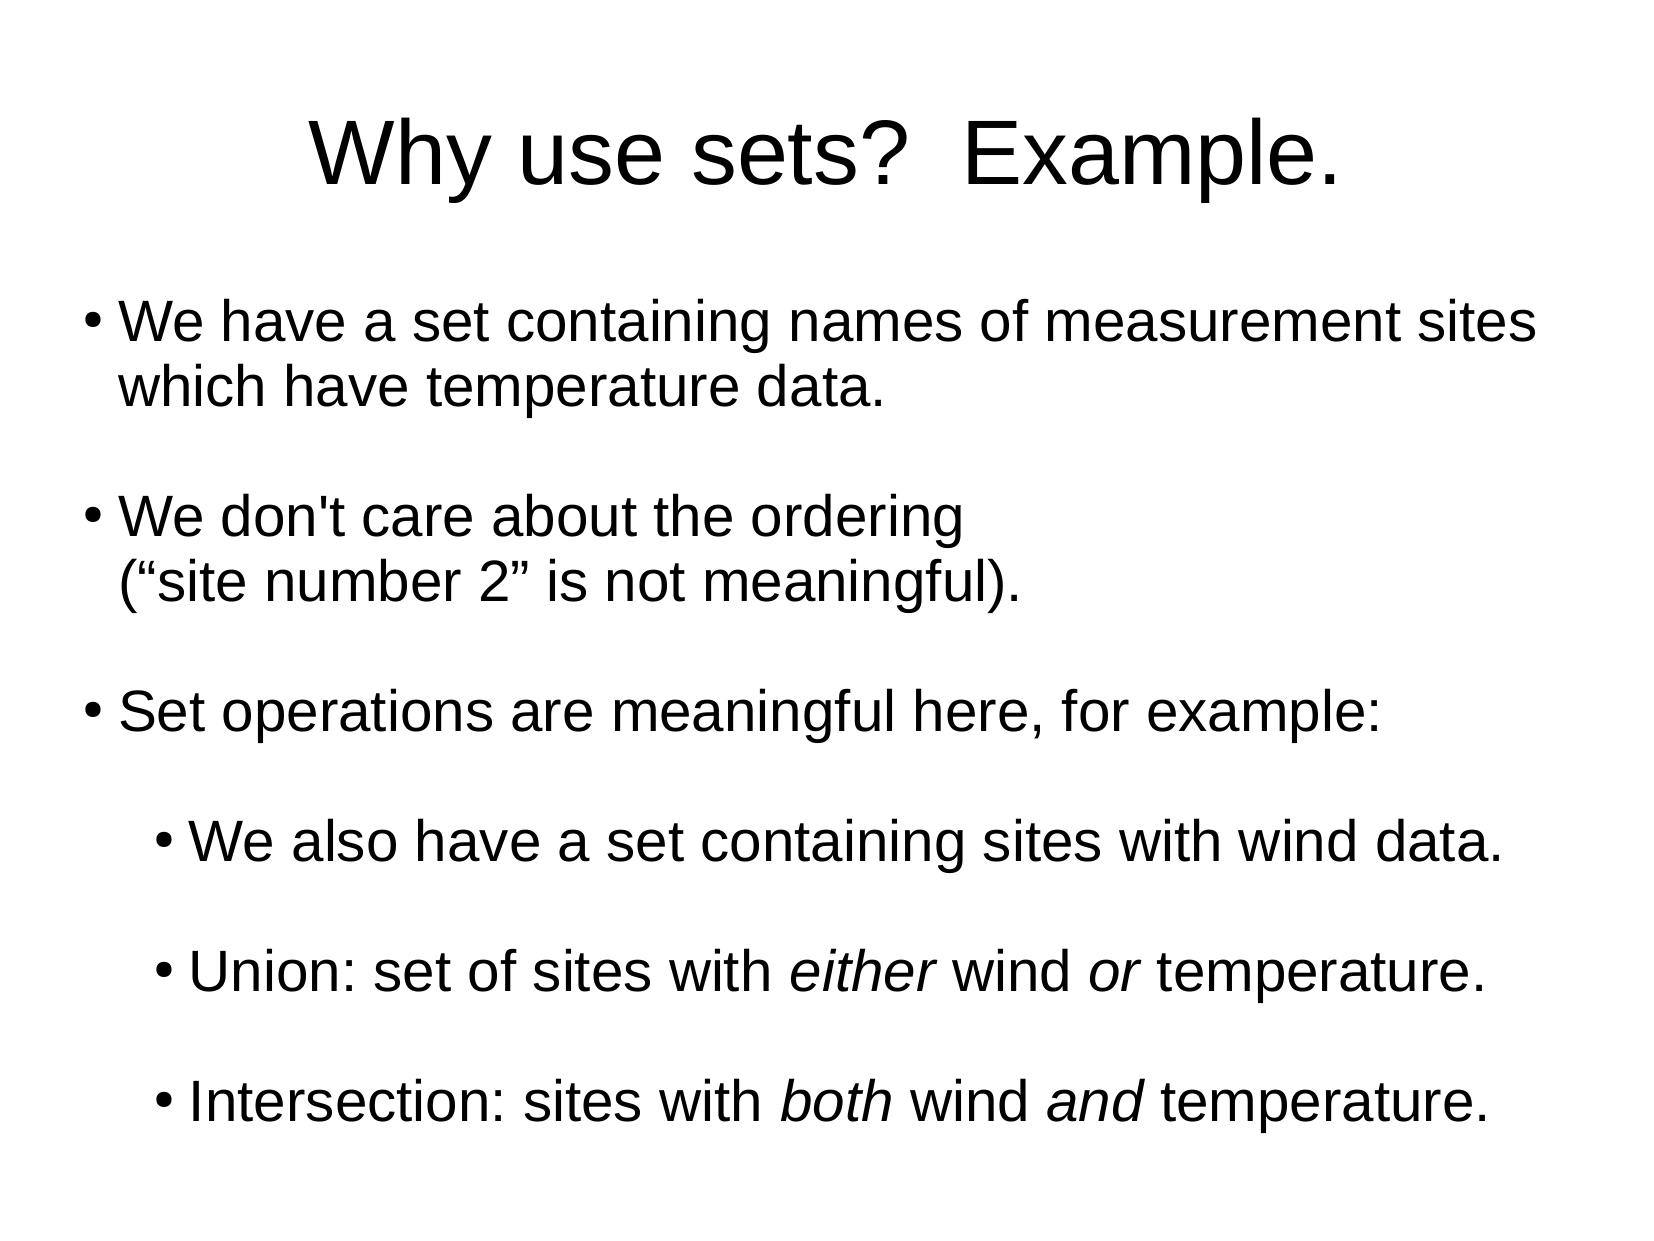

# Why use sets? Example.
We have a set containing names of measurement sites which have temperature data.
We don't care about the ordering
(“site number 2” is not meaningful).
Set operations are meaningful here, for example:
We also have a set containing sites with wind data.
Union: set of sites with either wind or temperature.
Intersection: sites with both wind and temperature.